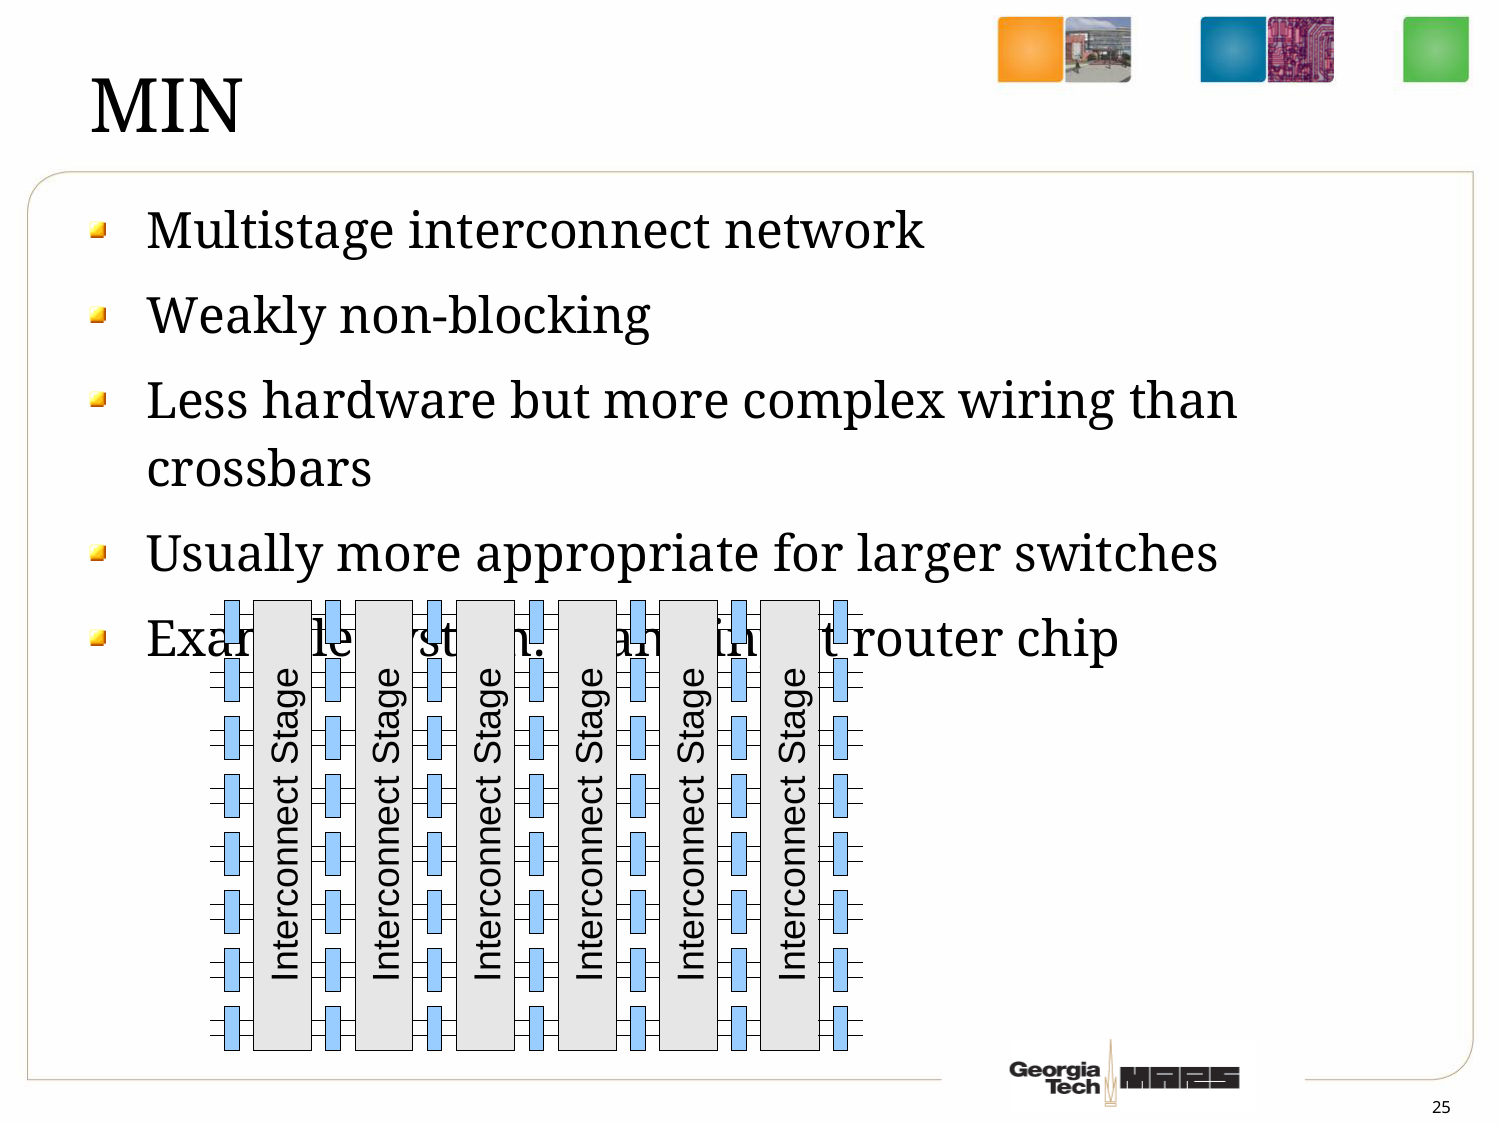

# MIN
Multistage interconnect network
Weakly non-blocking
Less hardware but more complex wiring than crossbars
Usually more appropriate for larger switches
Example system: many-input router chip
Interconnect Stage
Interconnect Stage
Interconnect Stage
Interconnect Stage
Interconnect Stage
Interconnect Stage
25